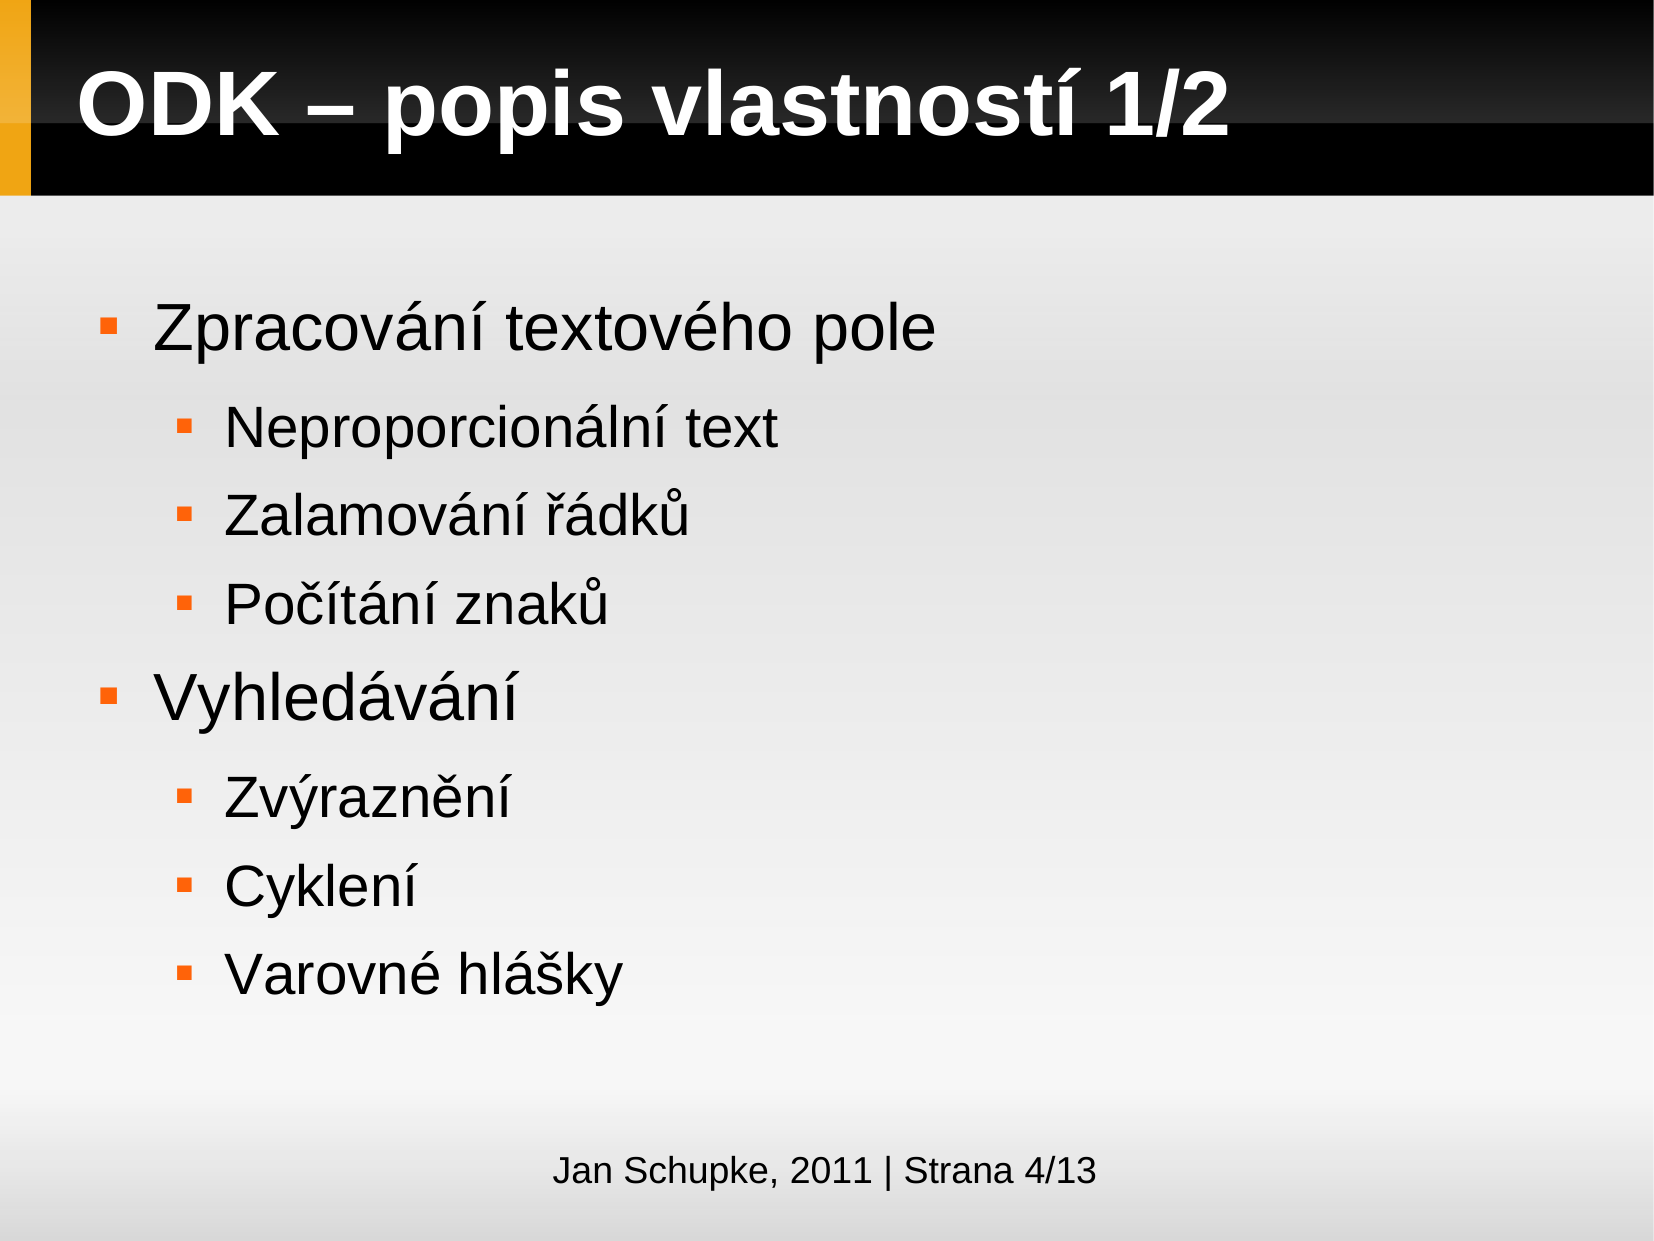

# ODK – popis vlastností 1/2
Zpracování textového pole
Neproporcionální text
Zalamování řádků
Počítání znaků
Vyhledávání
Zvýraznění
Cyklení
Varovné hlášky
Jan Schupke, 2011 | Strana /13